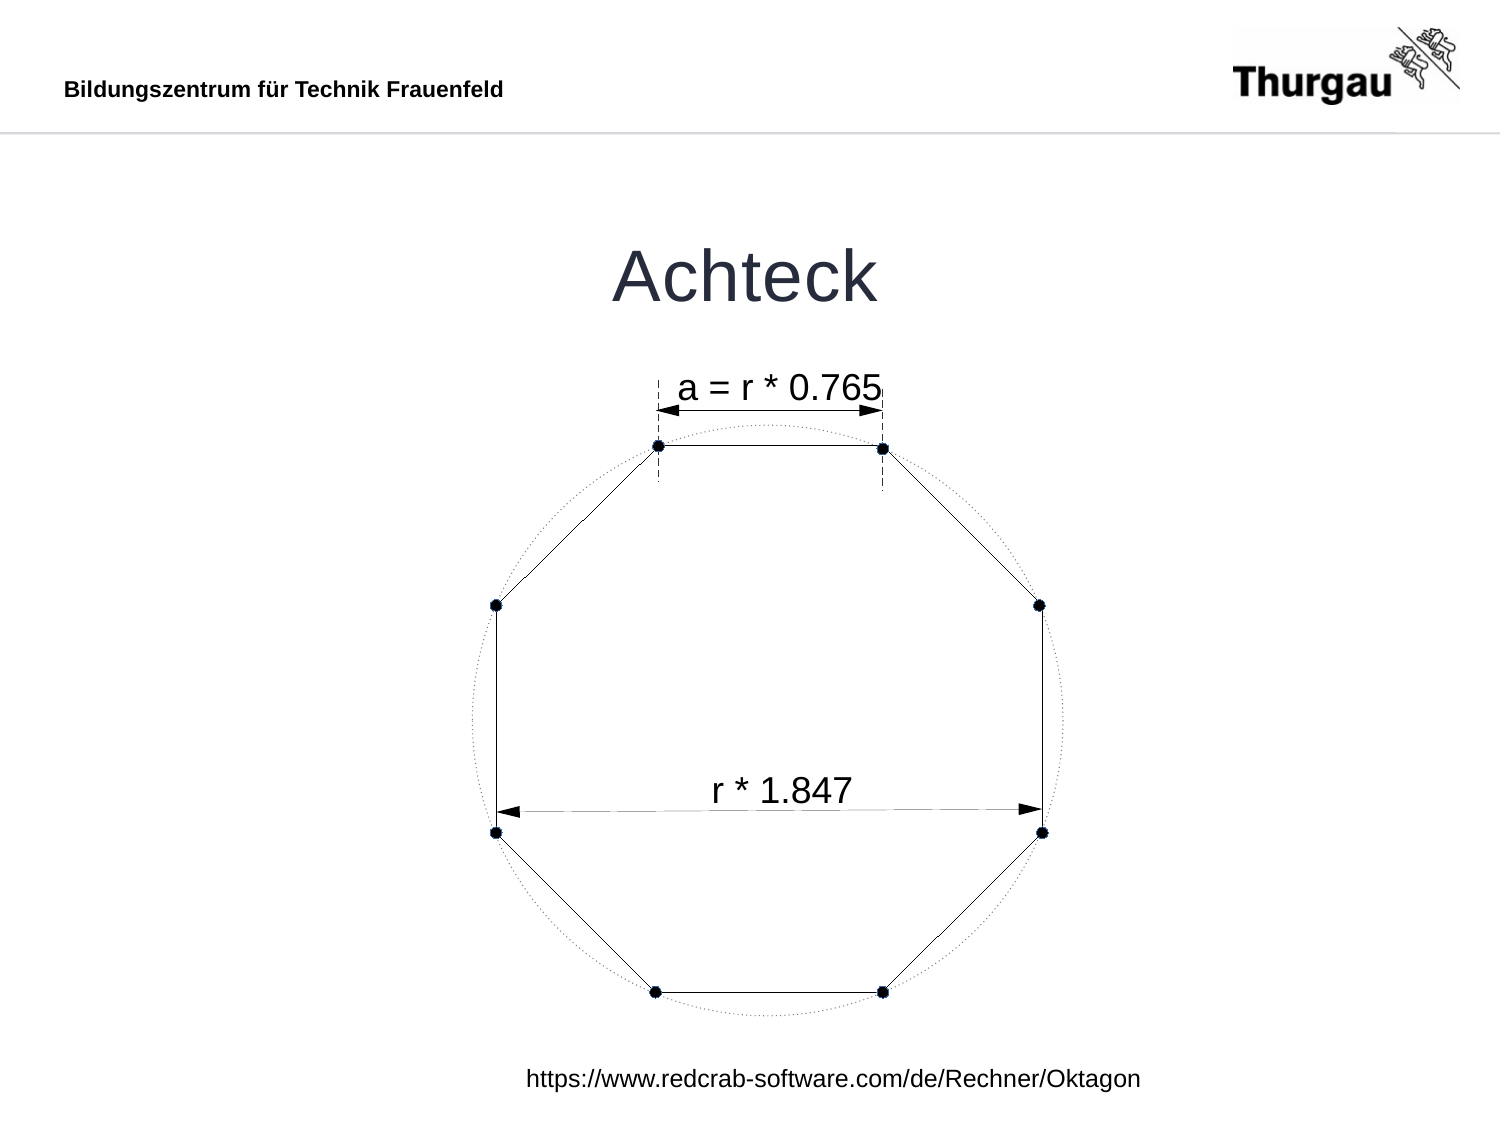

Bildungszentrum für Technik Frauenfeld
Achteck
a = r * 0.765
r * 1.847
https://www.redcrab-software.com/de/Rechner/Oktagon